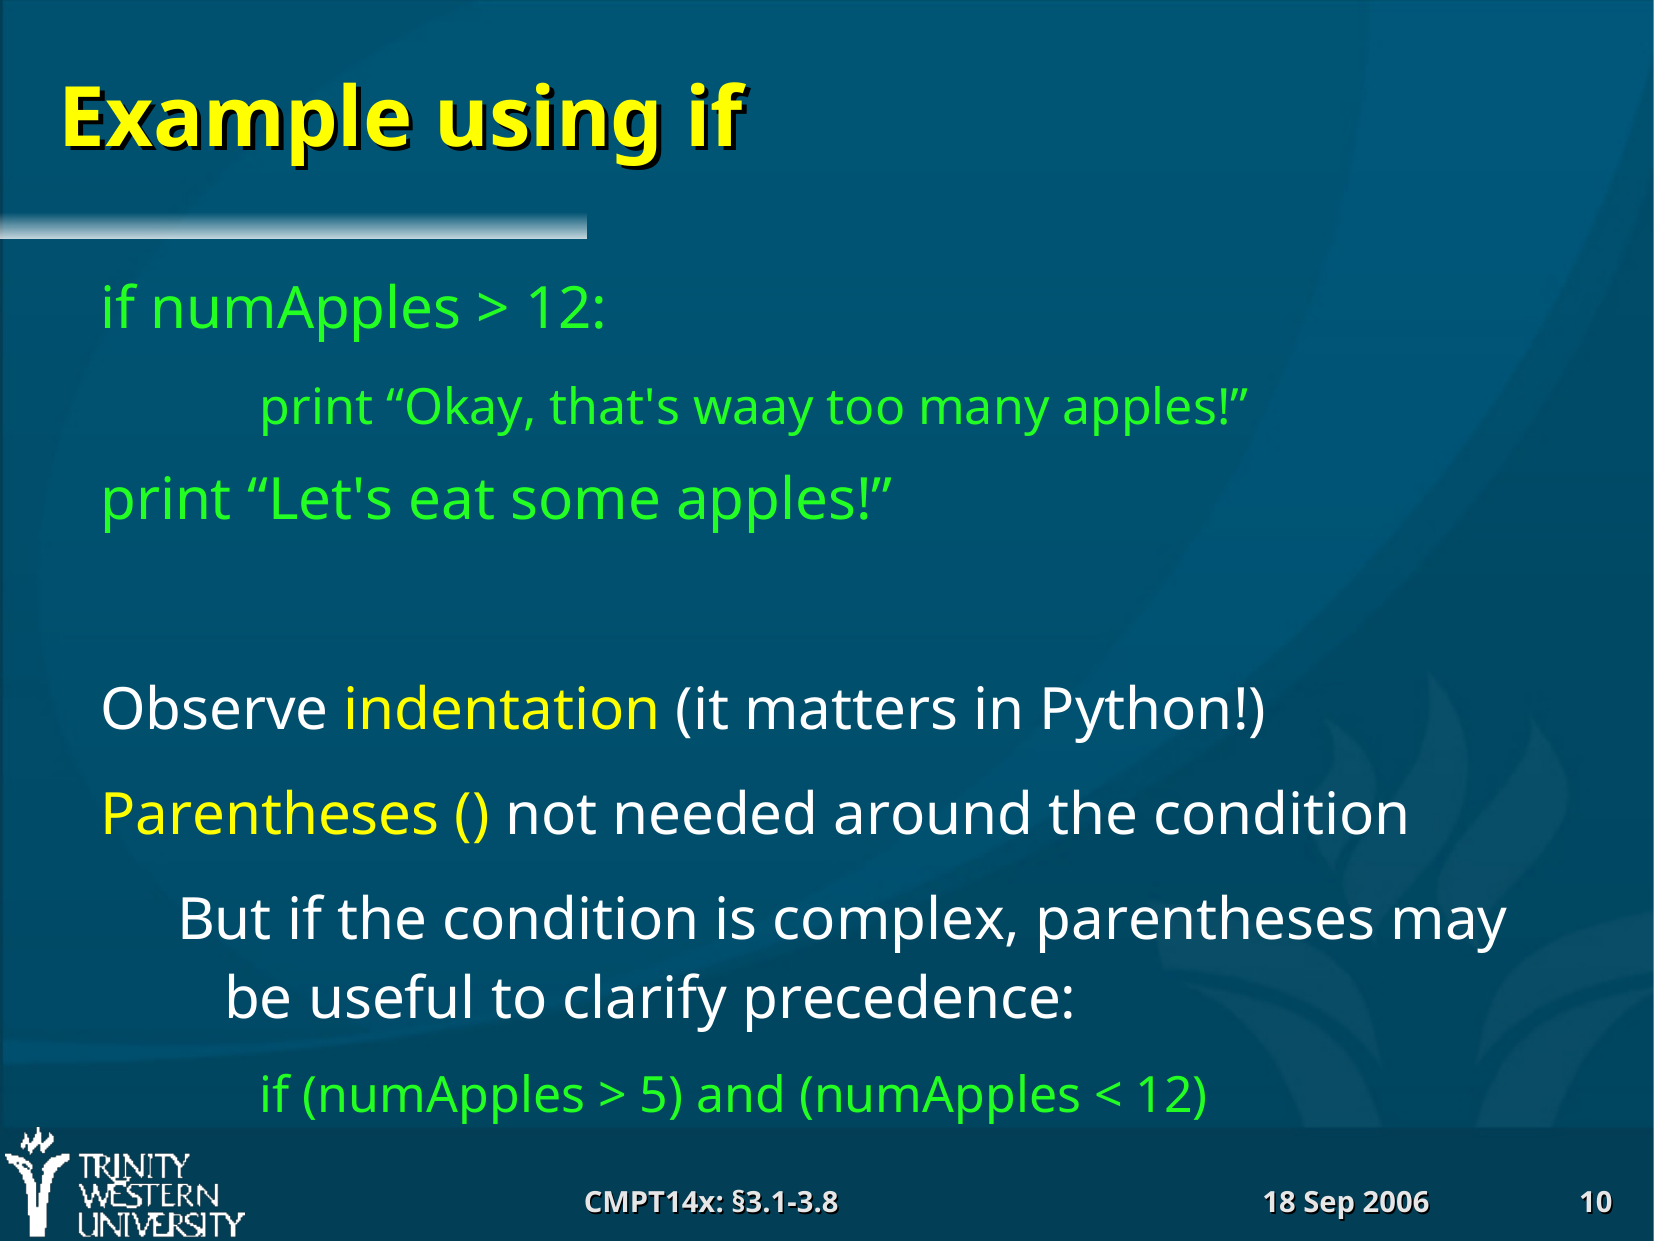

# Example using if
if numApples > 12:
print “Okay, that's waay too many apples!”
print “Let's eat some apples!”
Observe indentation (it matters in Python!)
Parentheses () not needed around the condition
But if the condition is complex, parentheses may be useful to clarify precedence:
if (numApples > 5) and (numApples < 12)
CMPT14x: §3.1-3.8
18 Sep 2006
10